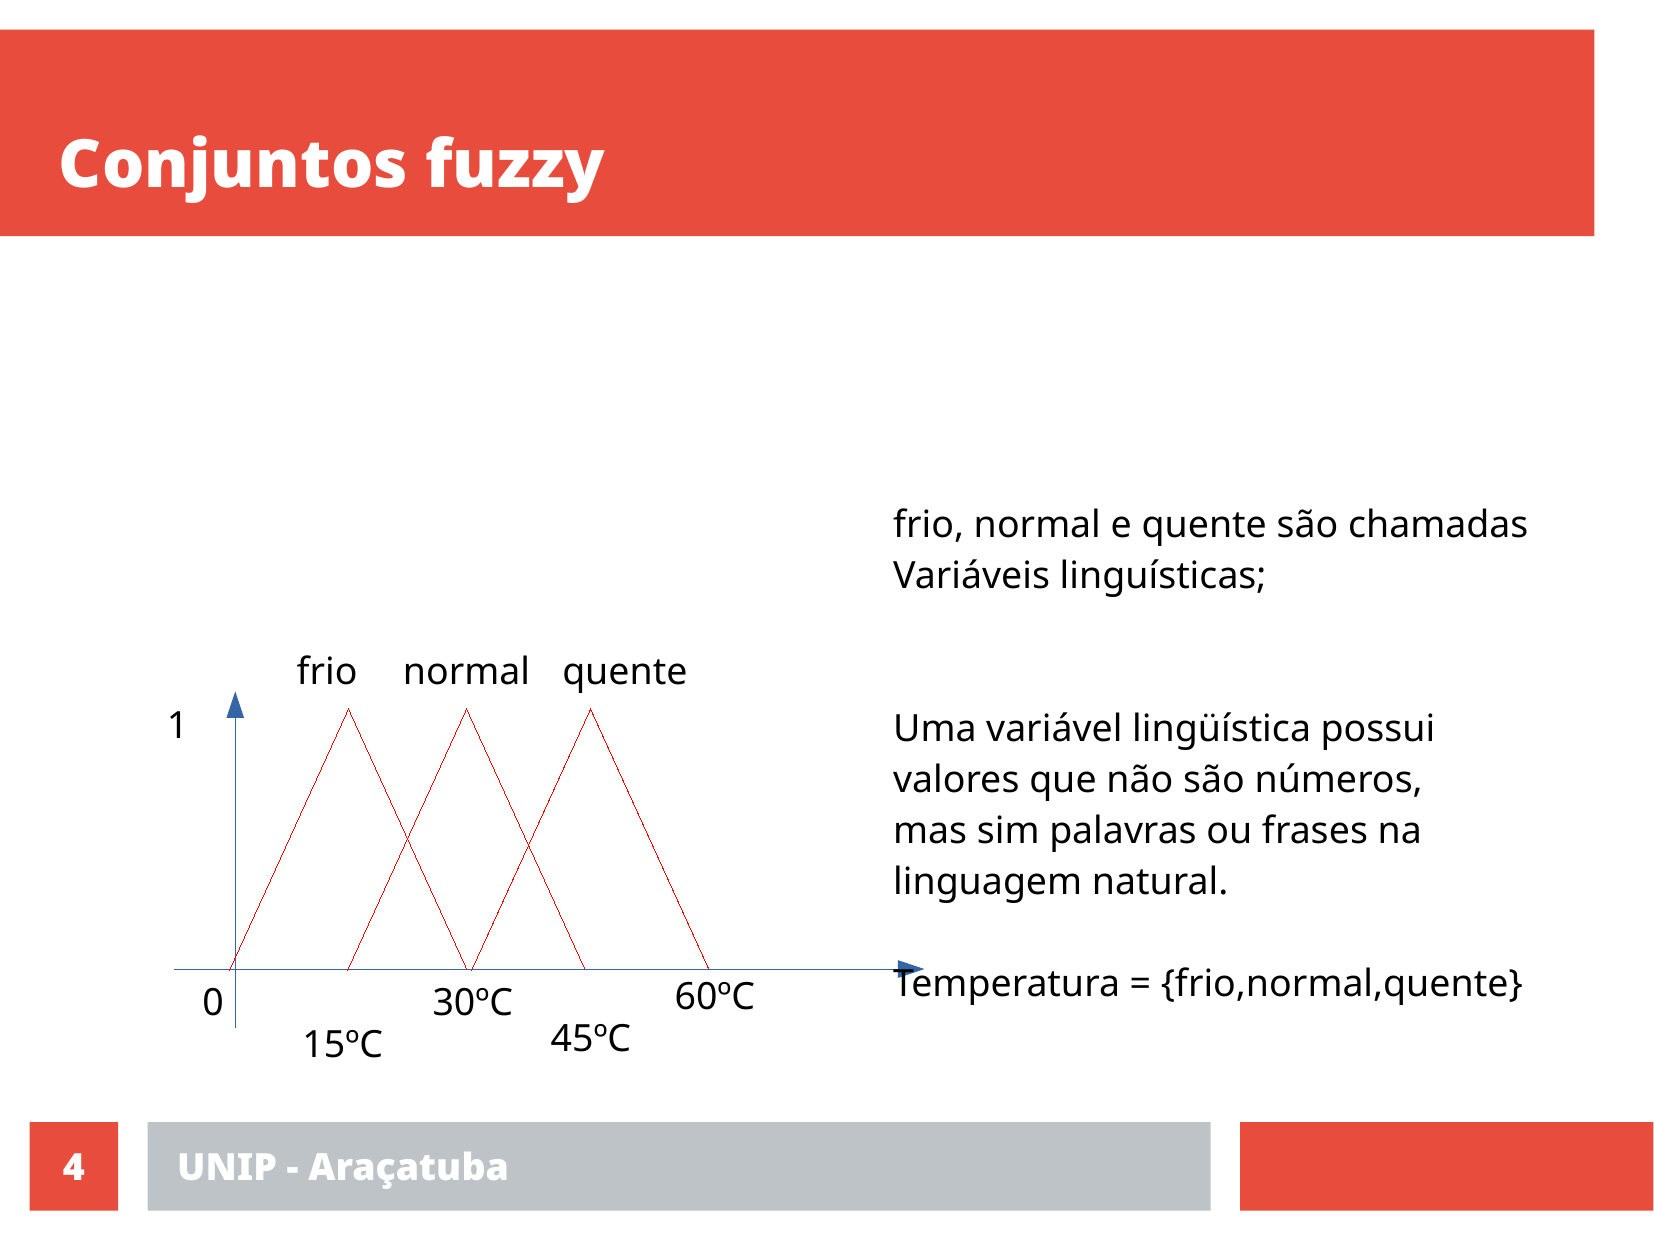

# Conjuntos fuzzy
frio, normal e quente são chamadas
Variáveis linguísticas;
Uma variável lingüística possui
valores que não são números,
mas sim palavras ou frases na
linguagem natural.
Temperatura = {frio,normal,quente}
frio
normal
quente
1
60ºC
0
30ºC
45ºC
15ºC
4
UNIP - Araçatuba